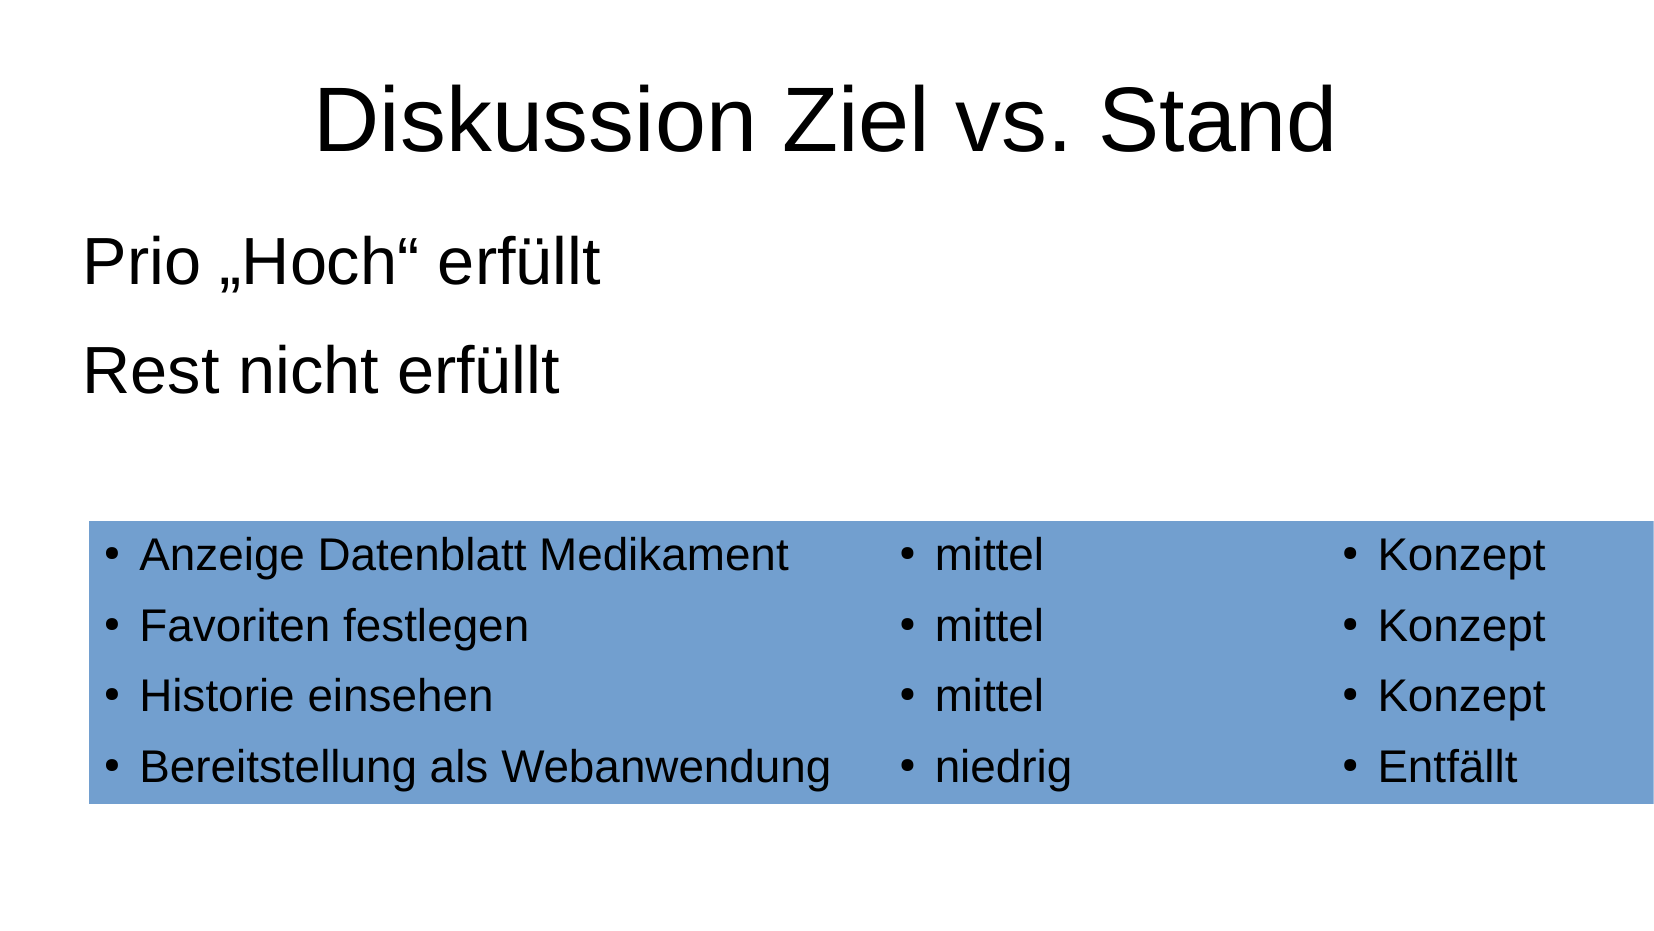

# Diskussion Ziel vs. Stand
Prio „Hoch“ erfüllt
Rest nicht erfüllt
| Anzeige Datenblatt Medikament | mittel | Konzept |
| --- | --- | --- |
| Favoriten festlegen | mittel | Konzept |
| Historie einsehen | mittel | Konzept |
| Bereitstellung als Webanwendung | niedrig | Entfällt |